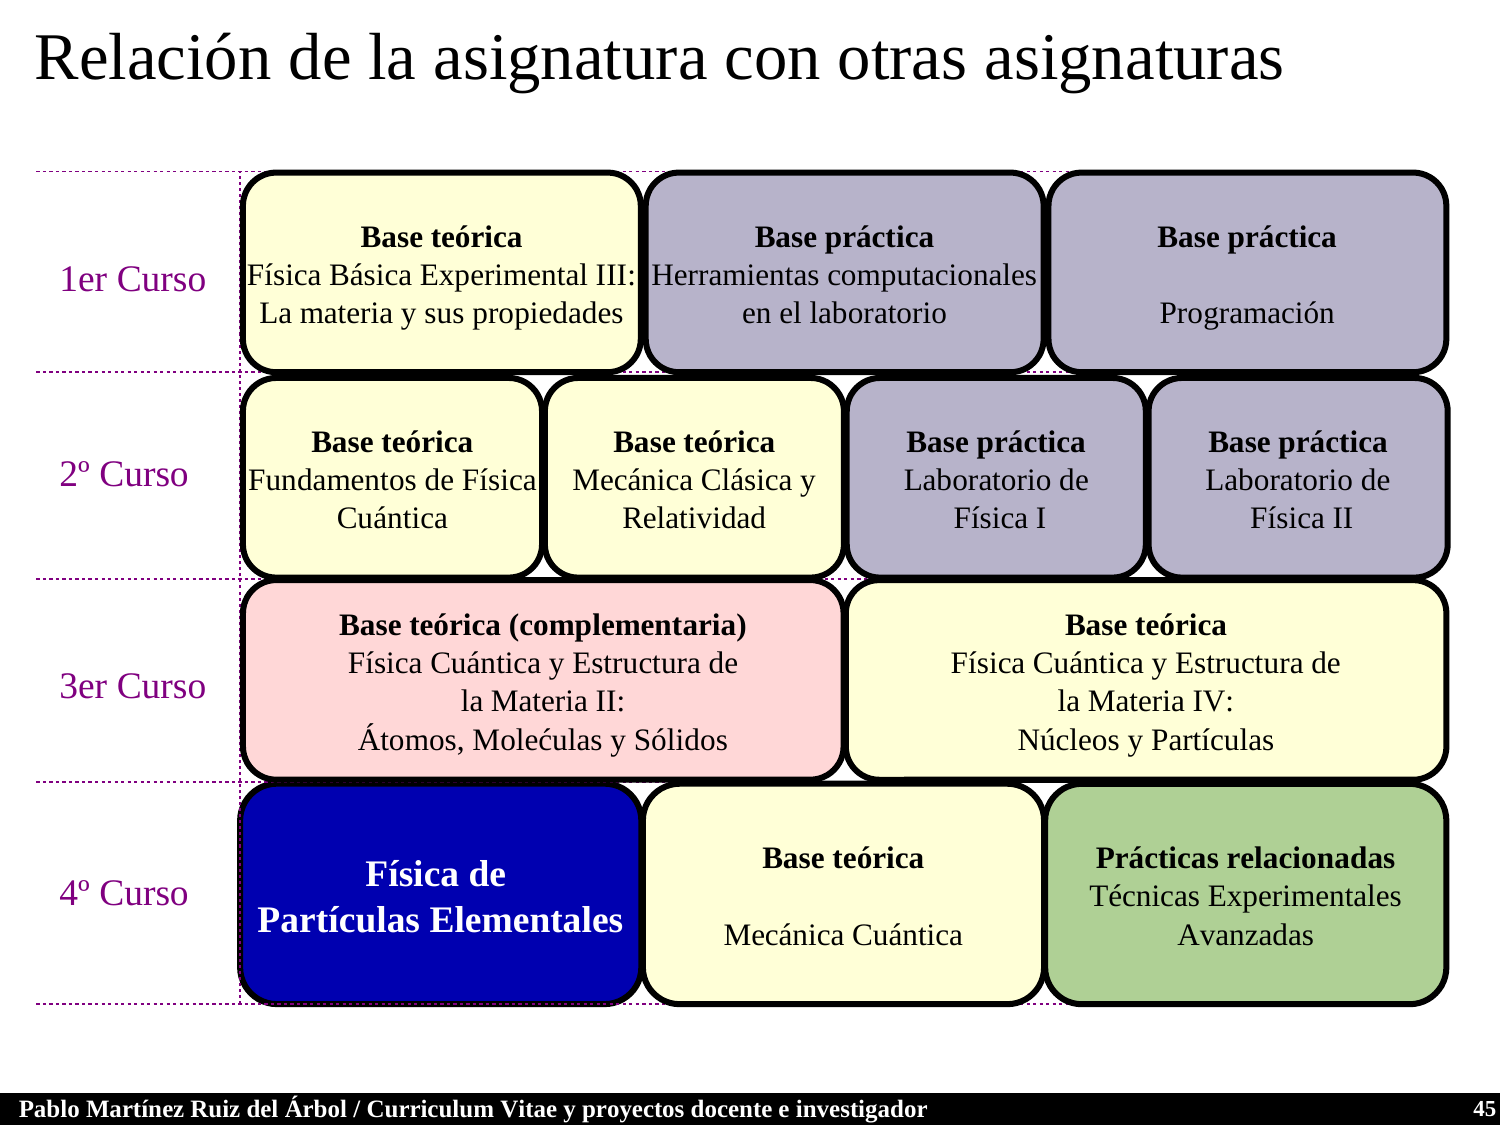

Relación de la asignatura con otras asignaturas
Base teórica
Física Básica Experimental III:
La materia y sus propiedades
Base práctica
Herramientas computacionales
en el laboratorio
Base práctica
Programación
1er Curso
Base teórica
Fundamentos de Física
Cuántica
Base teórica
Mecánica Clásica y
Relatividad
Base práctica
Laboratorio de
 Física I
Base práctica
Laboratorio de
 Física II
2º Curso
Base teórica (complementaria)
Física Cuántica y Estructura de
 la Materia II:
Átomos, Molećulas y Sólidos
Base teórica
Física Cuántica y Estructura de
 la Materia IV:
Núcleos y Partículas
3er Curso
Física de
Partículas Elementales
Base teórica
Mecánica Cuántica
Prácticas relacionadas
Técnicas Experimentales
Avanzadas
4º Curso
45